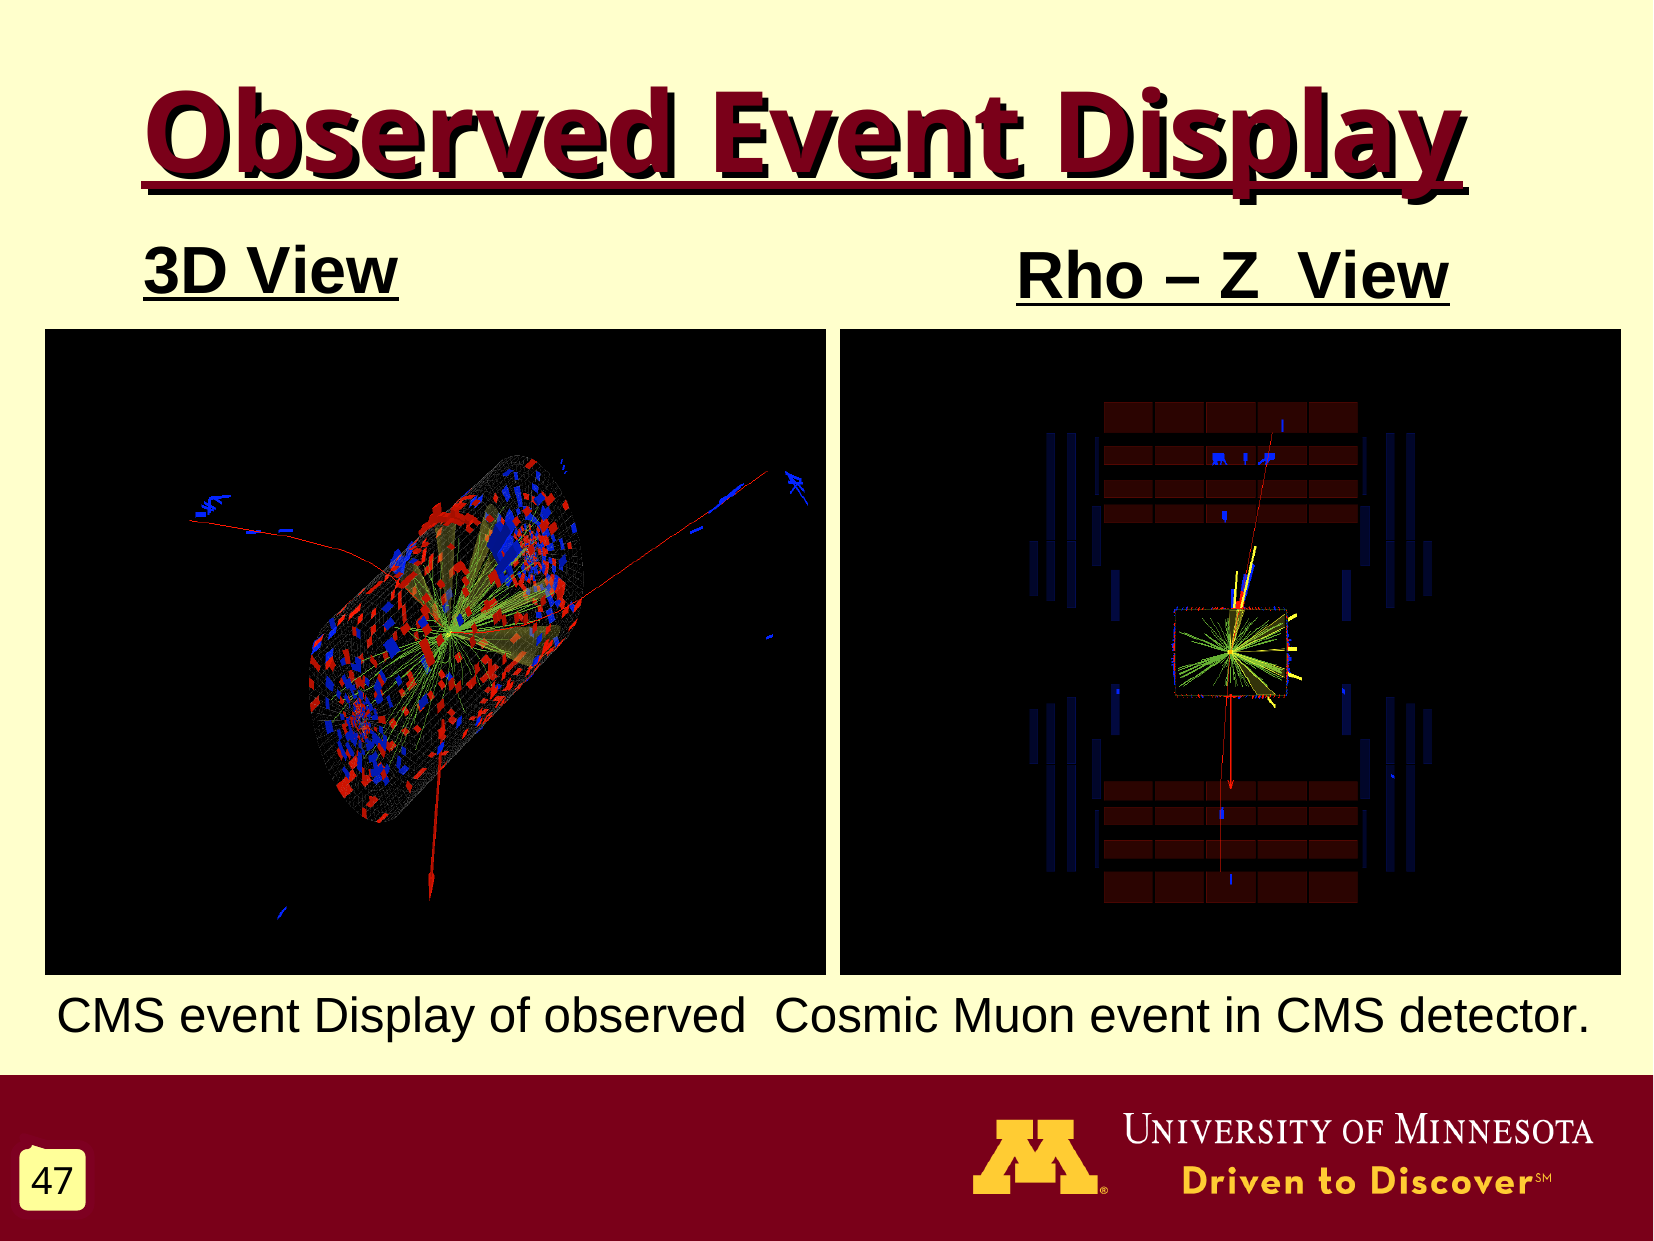

# Observed Event Display
3D View
Rho – Z View
CMS event Display of observed Cosmic Muon event in CMS detector.
47